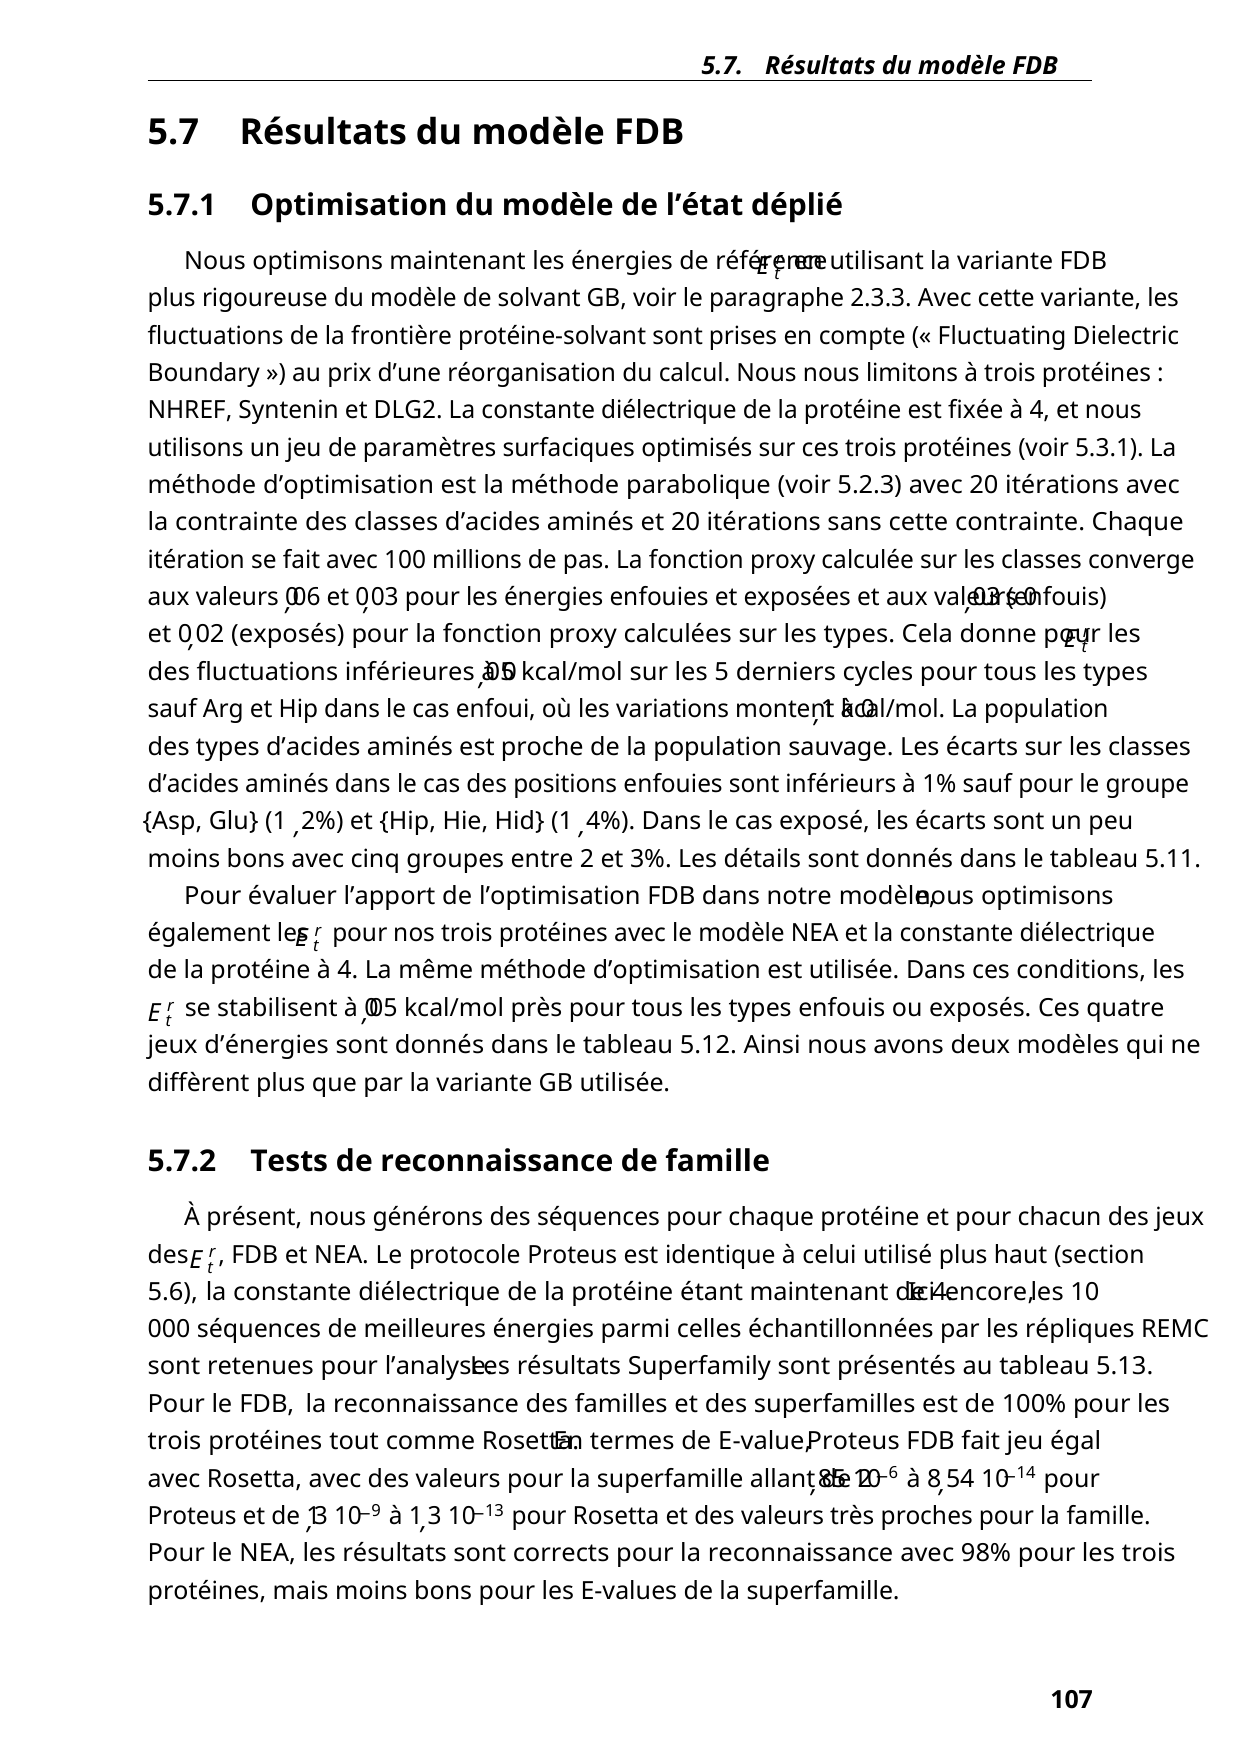

5.7.
Résultats du modèle FDB
5.7
Résultats du modèle FDB
5.7.1
Optimisation du modèle de l’état déplié
Nous optimisons maintenant les énergies de référence
en utilisant la variante FDB
r
E
t
plus rigoureuse du modèle de solvant GB, voir le paragraphe 2.3.3. Avec cette variante, les
fluctuations de la frontière protéine-solvant sont prises en compte (« Fluctuating Dielectric
Boundary ») au prix d’une réorganisation du calcul. Nous nous limitons à trois protéines :
NHREF, Syntenin et DLG2. La constante diélectrique de la protéine est fixée à 4, et nous
utilisons un jeu de paramètres surfaciques optimisés sur ces trois protéines (voir 5.3.1). La
méthode d’optimisation est la méthode parabolique (voir 5.2.3) avec 20 itérations avec
la contrainte des classes d’acides aminés et 20 itérations sans cette contrainte. Chaque
itération se fait avec 100 millions de pas. La fonction proxy calculée sur les classes converge
aux valeurs 0
06 et 0
03 pour les énergies enfouies et exposées et aux valeurs 0
03 (enfouis)
,
,
,
et 0
02 (exposés) pour la fonction proxy calculées sur les types. Cela donne pour les
r
,
E
t
des fluctuations inférieures à 0
05 kcal/mol sur les 5 derniers cycles pour tous les types
,
sauf Arg et Hip dans le cas enfoui, où les variations montent à 0
1 kcal/mol. La population
,
des types d’acides aminés est proche de la population sauvage. Les écarts sur les classes
d’acides aminés dans le cas des positions enfouies sont inférieurs à 1% sauf pour le groupe
{Asp, Glu} (1
2%) et {Hip, Hie, Hid} (1
4%). Dans le cas exposé, les écarts sont un peu
,
,
moins bons avec cinq groupes entre 2 et 3%. Les détails sont donnés dans le tableau 5.11.
Pour évaluer l’apport de l’optimisation FDB dans notre modèle,
nous optimisons
également les
pour nos trois protéines avec le modèle NEA et la constante diélectrique
r
E
t
de la protéine à 4. La même méthode d’optimisation est utilisée. Dans ces conditions, les
se stabilisent à 0
05 kcal/mol près pour tous les types enfouis ou exposés. Ces quatre
r
E
,
t
jeux d’énergies sont donnés dans le tableau 5.12. Ainsi nous avons deux modèles qui ne
diffèrent plus que par la variante GB utilisée.
5.7.2
Tests de reconnaissance de famille
À présent, nous générons des séquences pour chaque protéine et pour chacun des jeux
des
, FDB et NEA. Le protocole Proteus est identique à celui utilisé plus haut (section
r
E
t
5.6),
la constante diélectrique de la protéine étant maintenant de 4.
Ici
encore,
les 10
000 séquences de meilleures énergies parmi celles échantillonnées par les répliques REMC
sont retenues pour l’analyse.
Les résultats Superfamily sont présentés au tableau 5.13.
Pour le FDB,
la reconnaissance des familles et des superfamilles est de 100% pour les
trois protéines tout comme Rosetta.
En termes de E-value,
Proteus FDB fait jeu égal
avec Rosetta, avec des valeurs pour la superfamille allant de 2
85 10
à 8
54 10
pour
6
14
−
−
,
,
Proteus et de 1
3 10
à 1
3 10
pour Rosetta et des valeurs très proches pour la famille.
9
13
−
−
,
,
Pour le NEA, les résultats sont corrects pour la reconnaissance avec 98% pour les trois
protéines, mais moins bons pour les E-values de la superfamille.
107